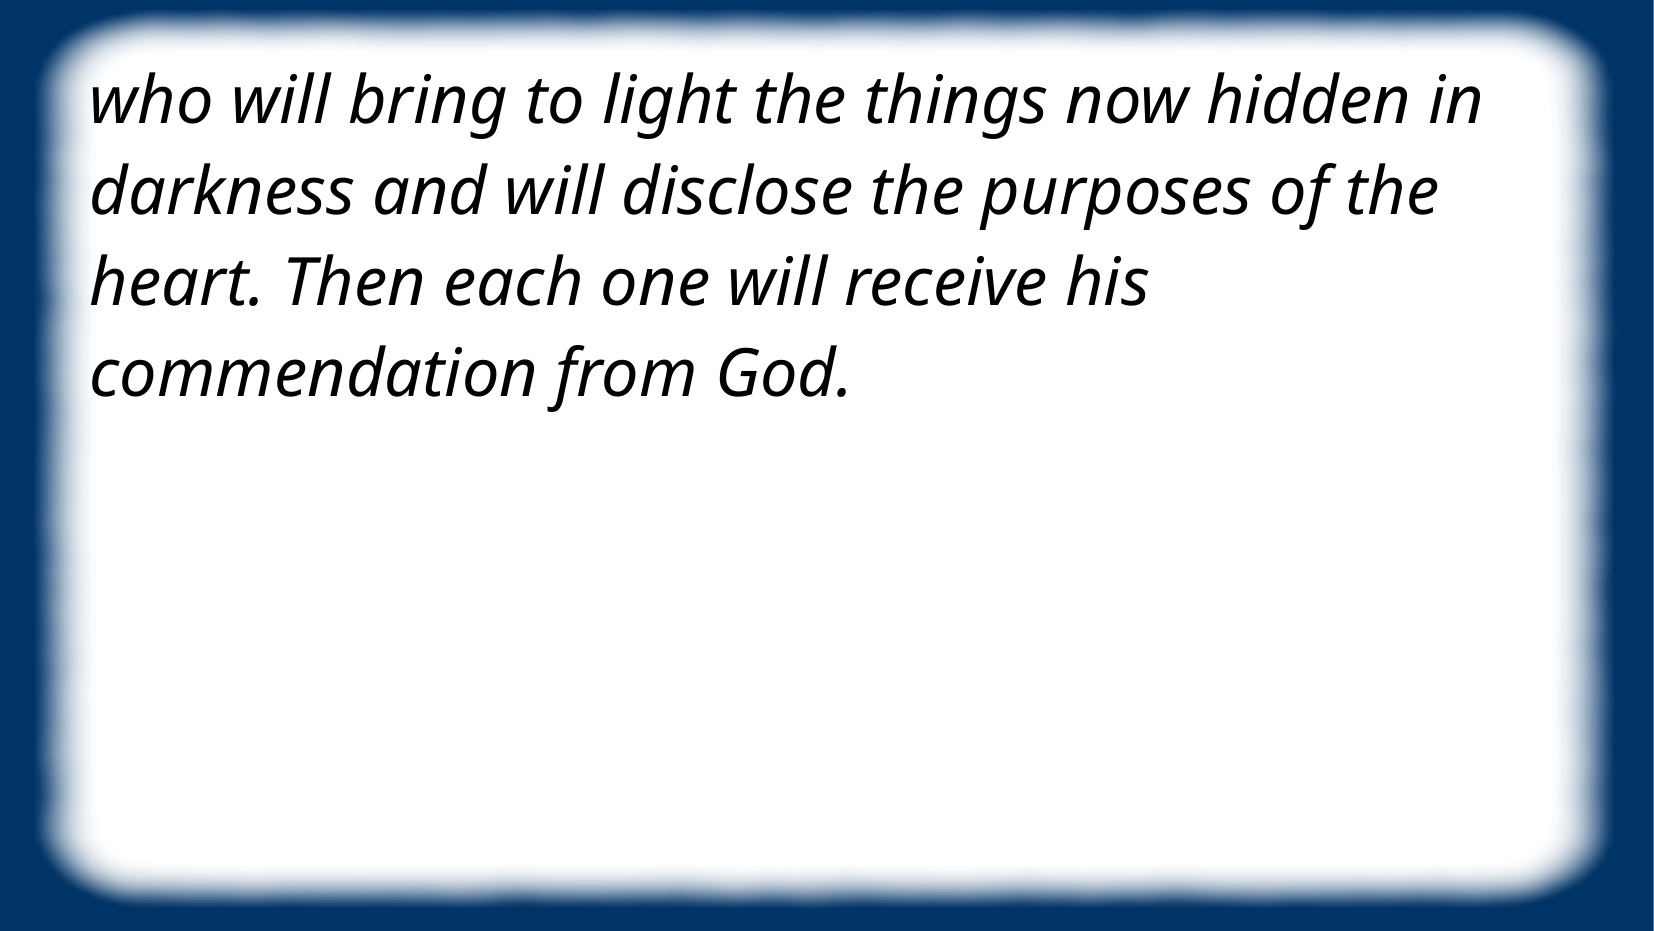

who will bring to light the things now hidden in darkness and will disclose the purposes of the heart. Then each one will receive his commendation from God.